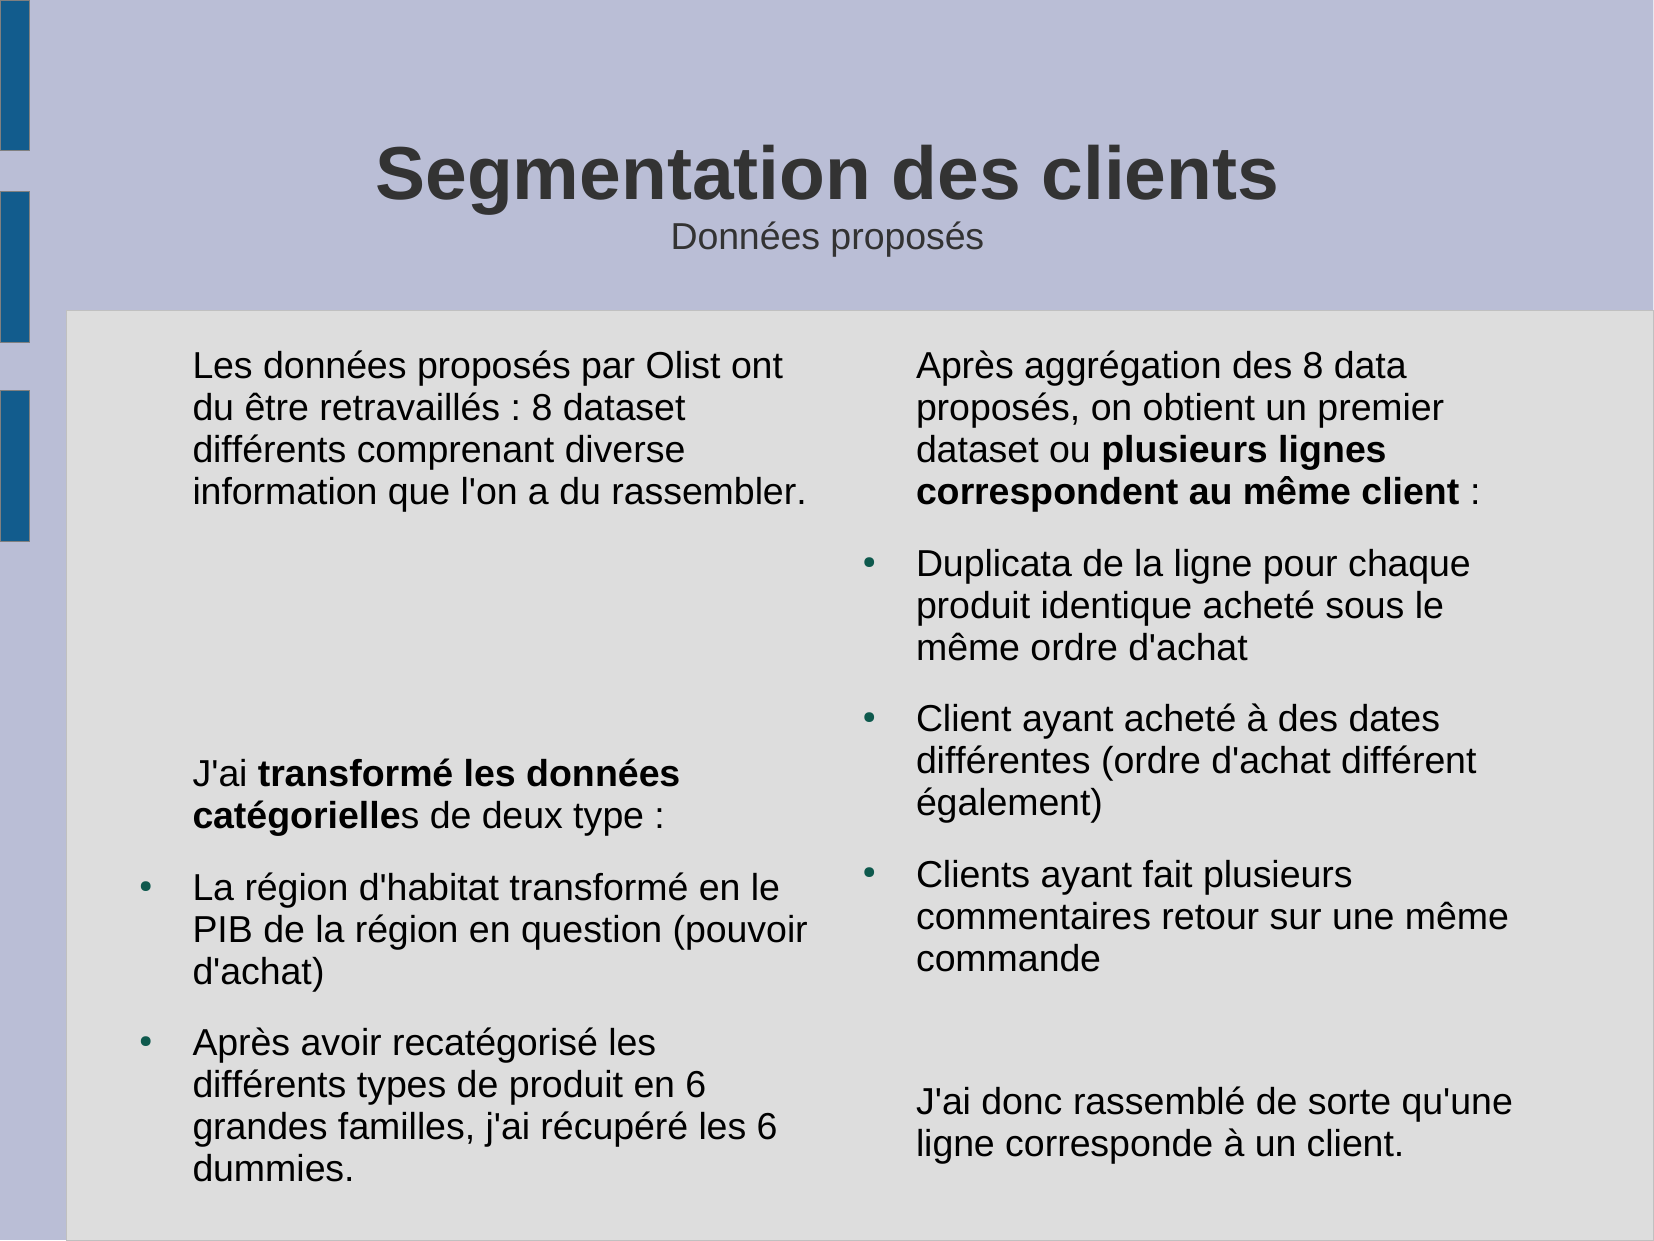

# Segmentation des clients Données proposés
Les données proposés par Olist ont du être retravaillés : 8 dataset différents comprenant diverse information que l'on a du rassembler.
Après aggrégation des 8 data proposés, on obtient un premier dataset ou plusieurs lignes correspondent au même client :
Duplicata de la ligne pour chaque produit identique acheté sous le même ordre d'achat
Client ayant acheté à des dates différentes (ordre d'achat différent également)
Clients ayant fait plusieurs commentaires retour sur une même commande
J'ai donc rassemblé de sorte qu'une ligne corresponde à un client.
J'ai transformé les données catégorielles de deux type :
La région d'habitat transformé en le PIB de la région en question (pouvoir d'achat)
Après avoir recatégorisé les différents types de produit en 6 grandes familles, j'ai récupéré les 6 dummies.